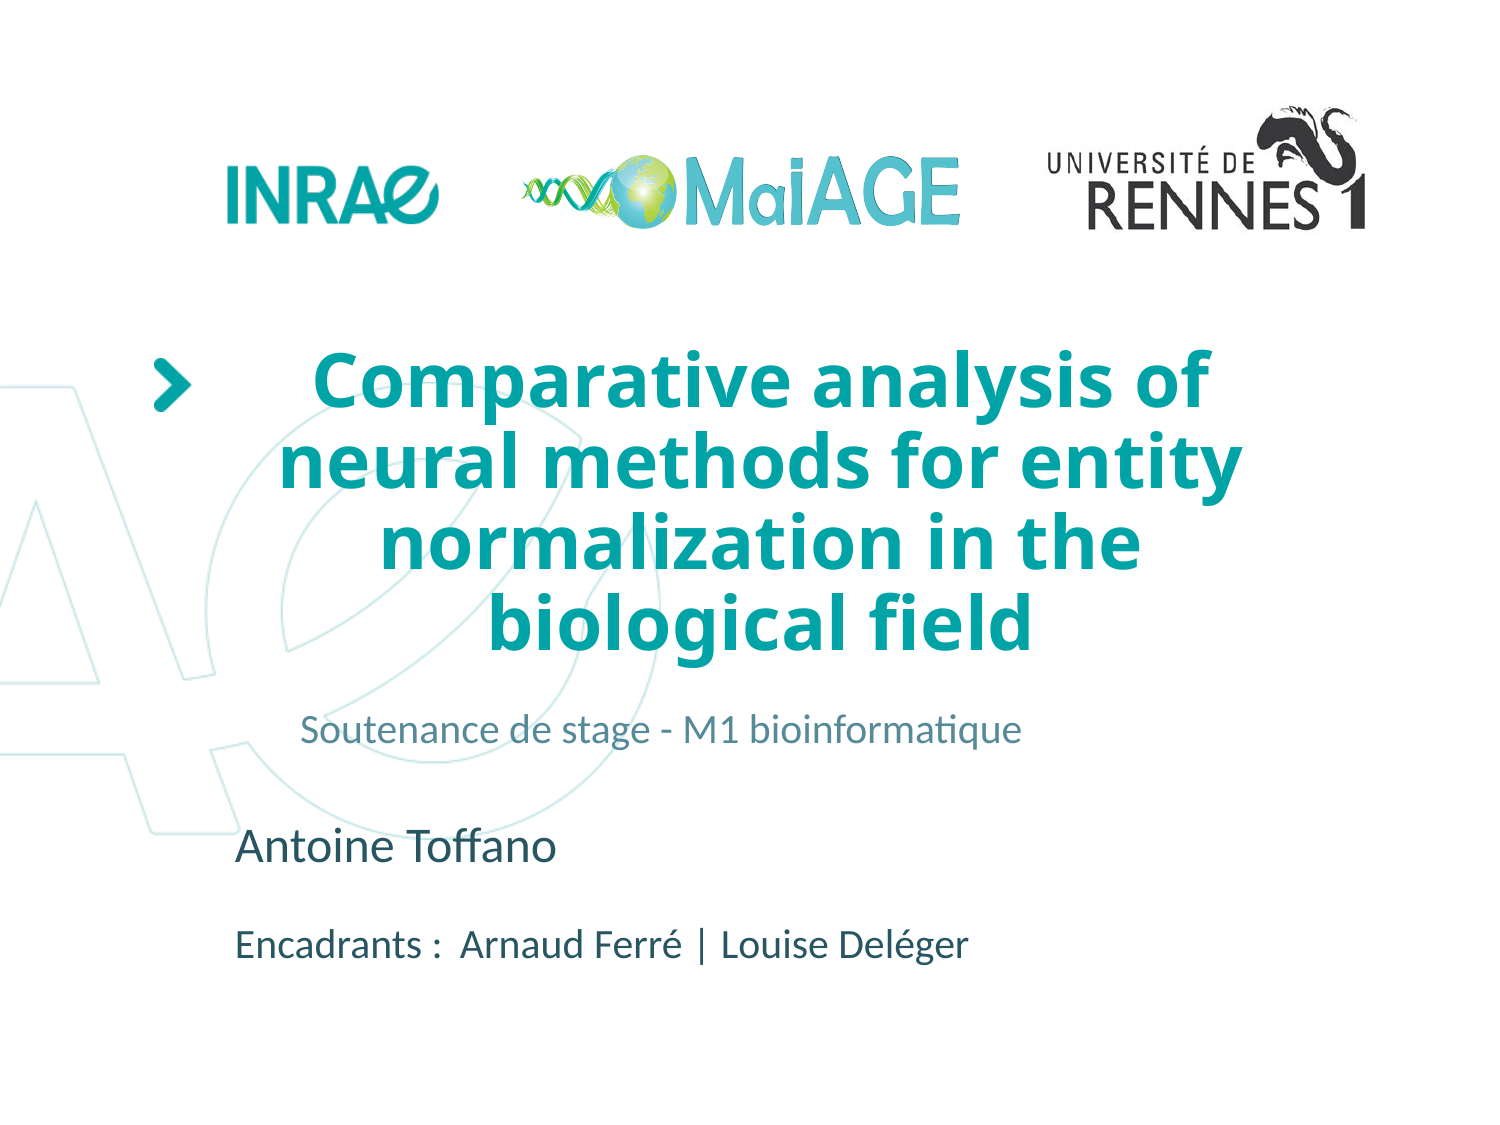

Comparative analysis of neural methods for entity normalization in the biological field
Soutenance de stage - M1 bioinformatique
Antoine Toffano
Encadrants : 	Arnaud Ferré | Louise Deléger